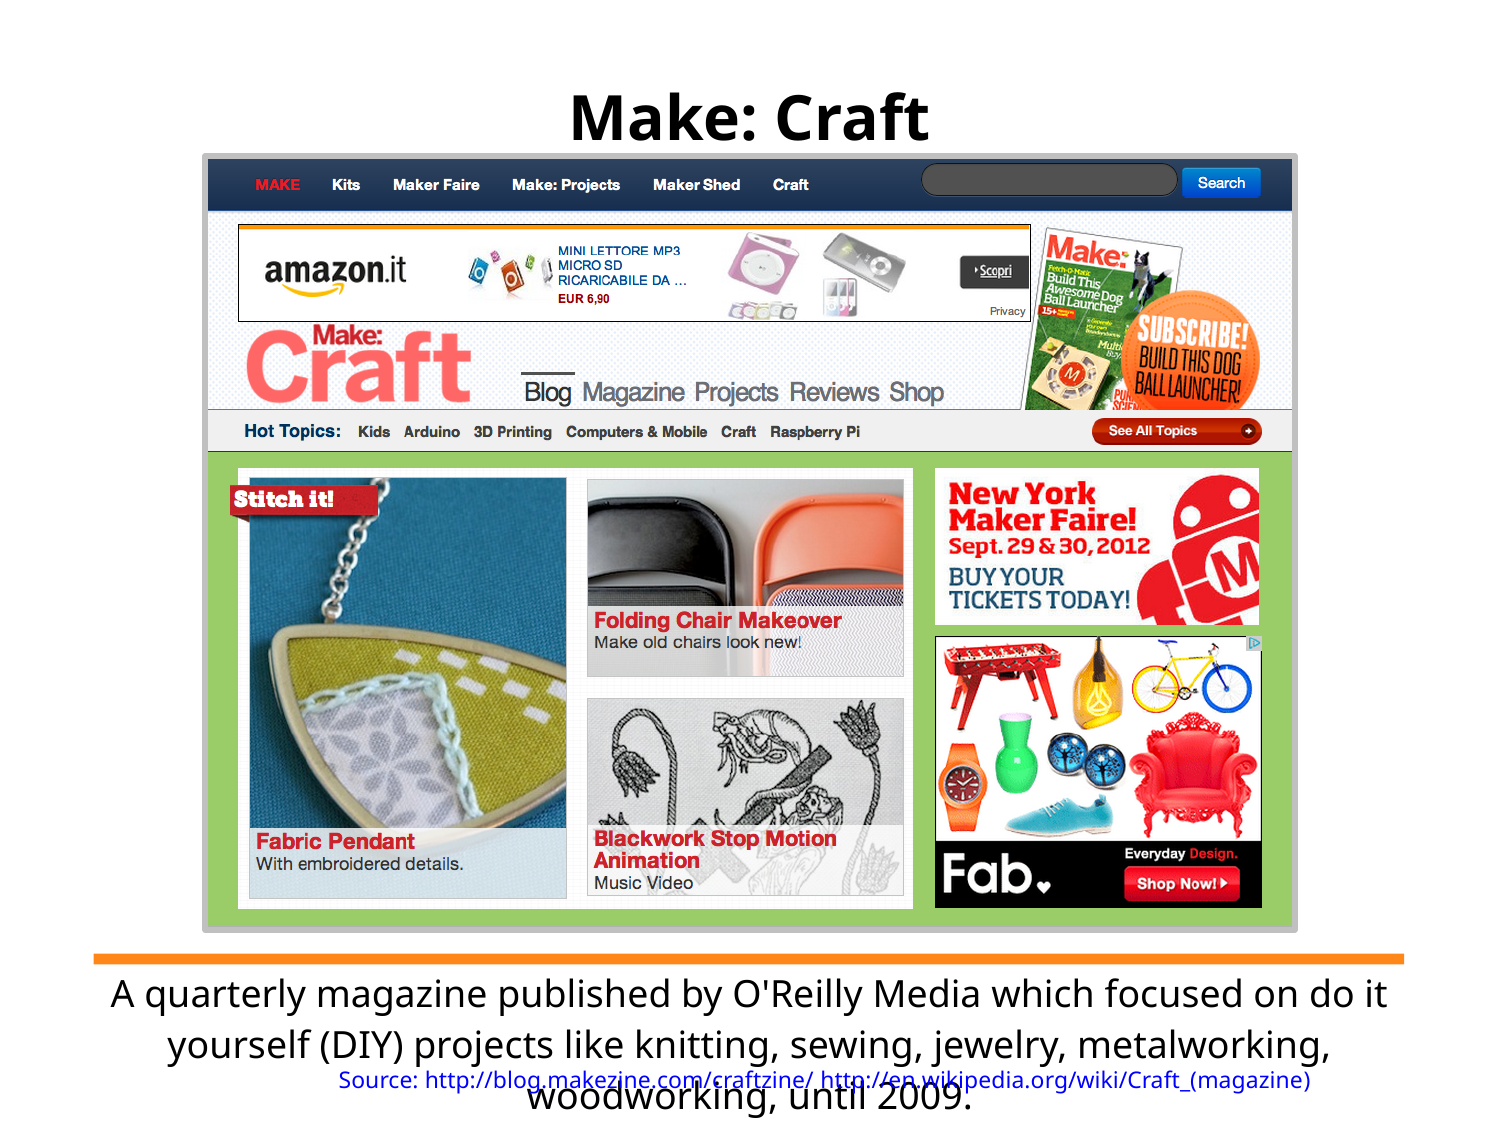

# Make: Craft
A quarterly magazine published by O'Reilly Media which focused on do it yourself (DIY) projects like knitting, sewing, jewelry, metalworking, woodworking, until 2009.
Source: http://blog.makezine.com/craftzine/ http://en.wikipedia.org/wiki/Craft_(magazine)